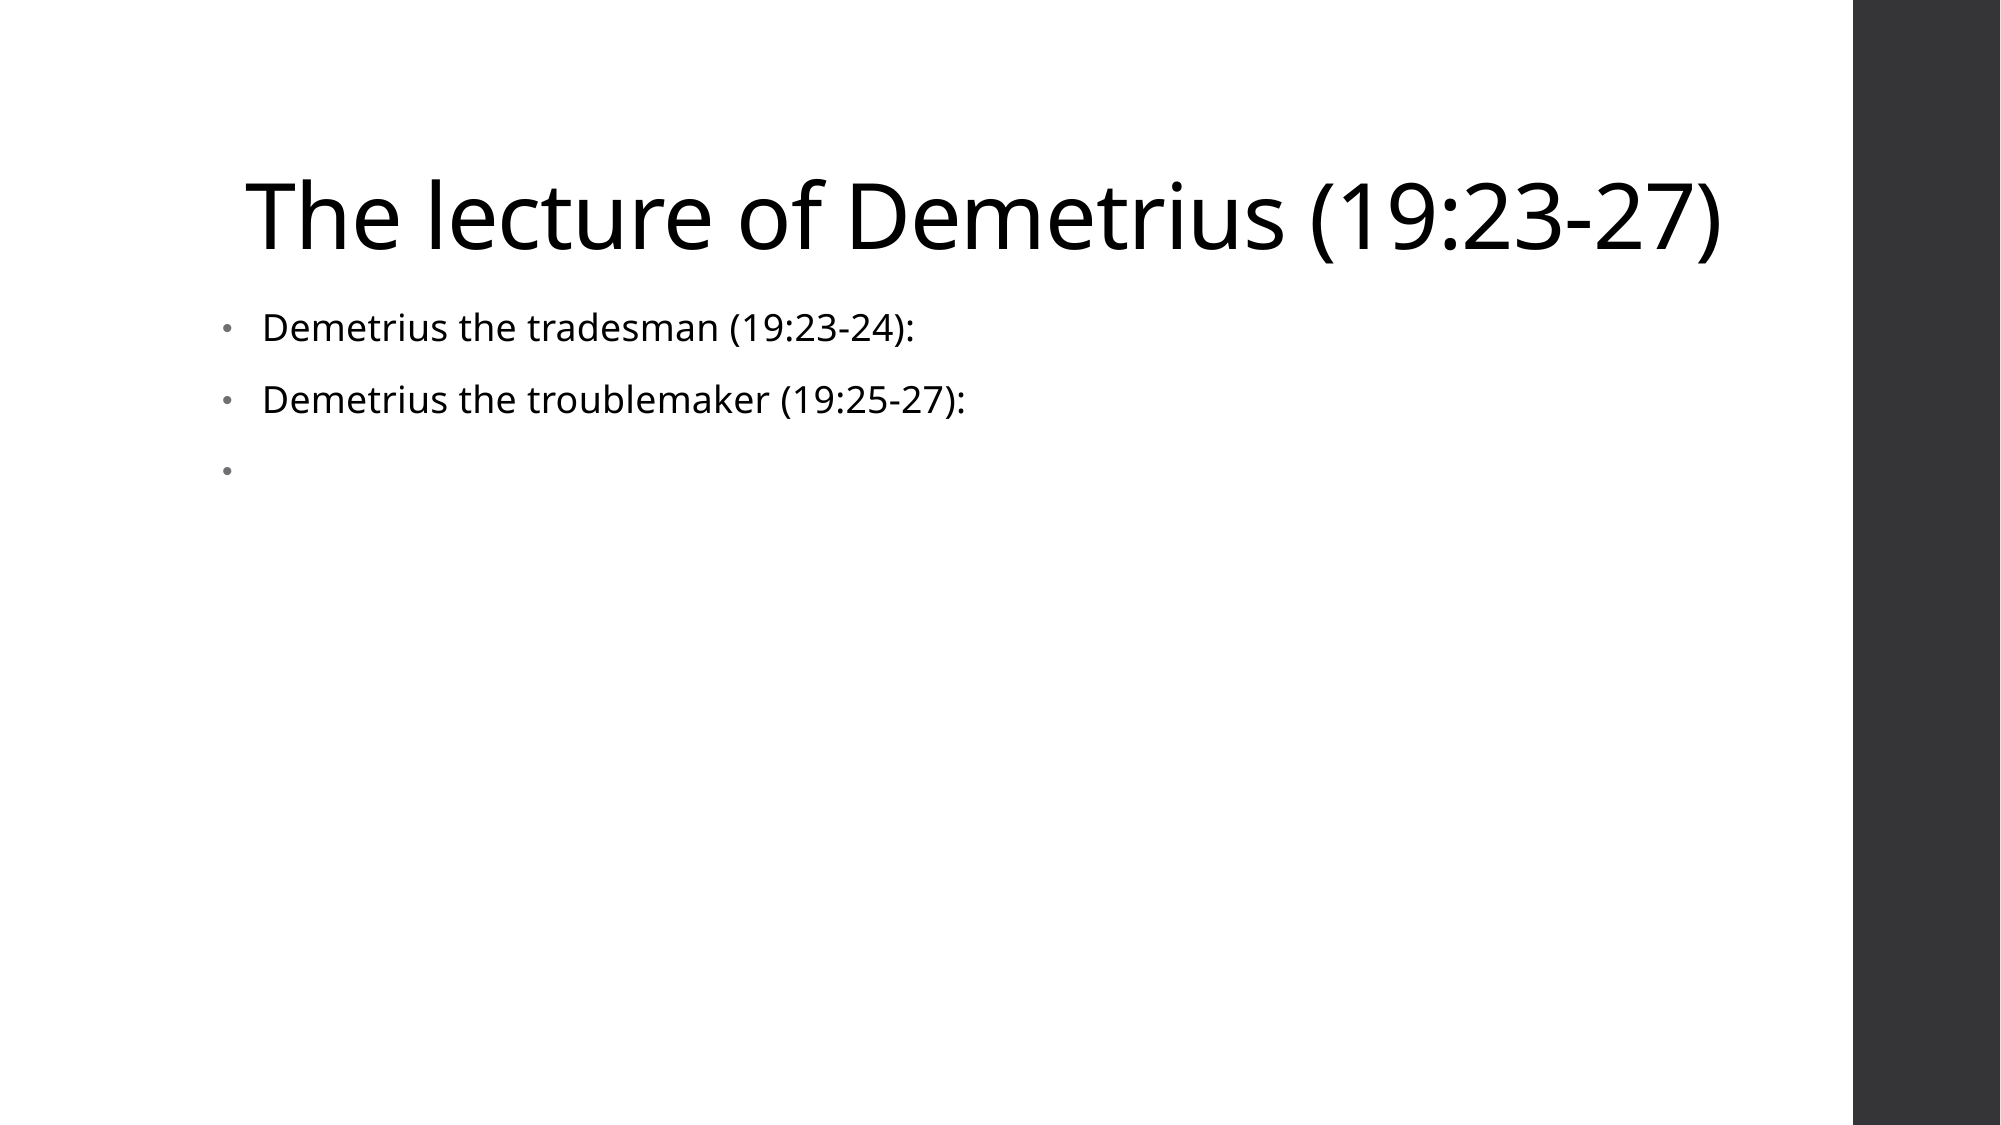

# The lecture of Demetrius (19:23-27)
 Demetrius the tradesman (19:23-24):
 Demetrius the troublemaker (19:25-27):